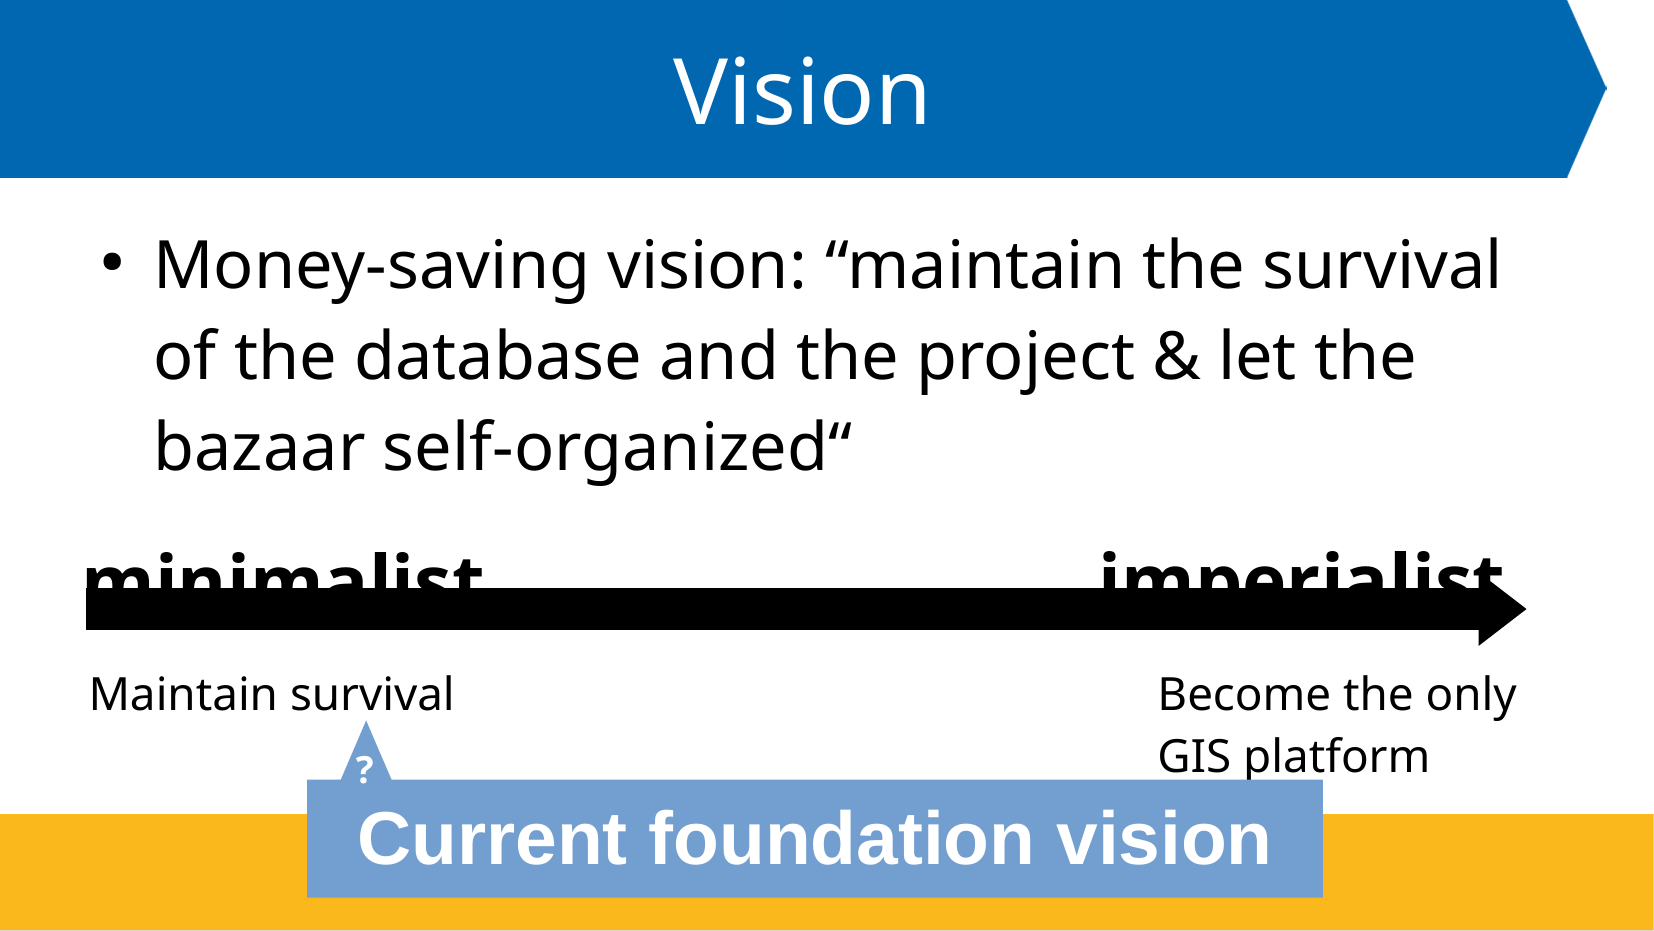

# Vision
Money-saving vision: “maintain the survival of the database and the project & let the bazaar self-organized“
imperialist
minimalist
Maintain survival
Become the only GIS platform
?
Current foundation vision